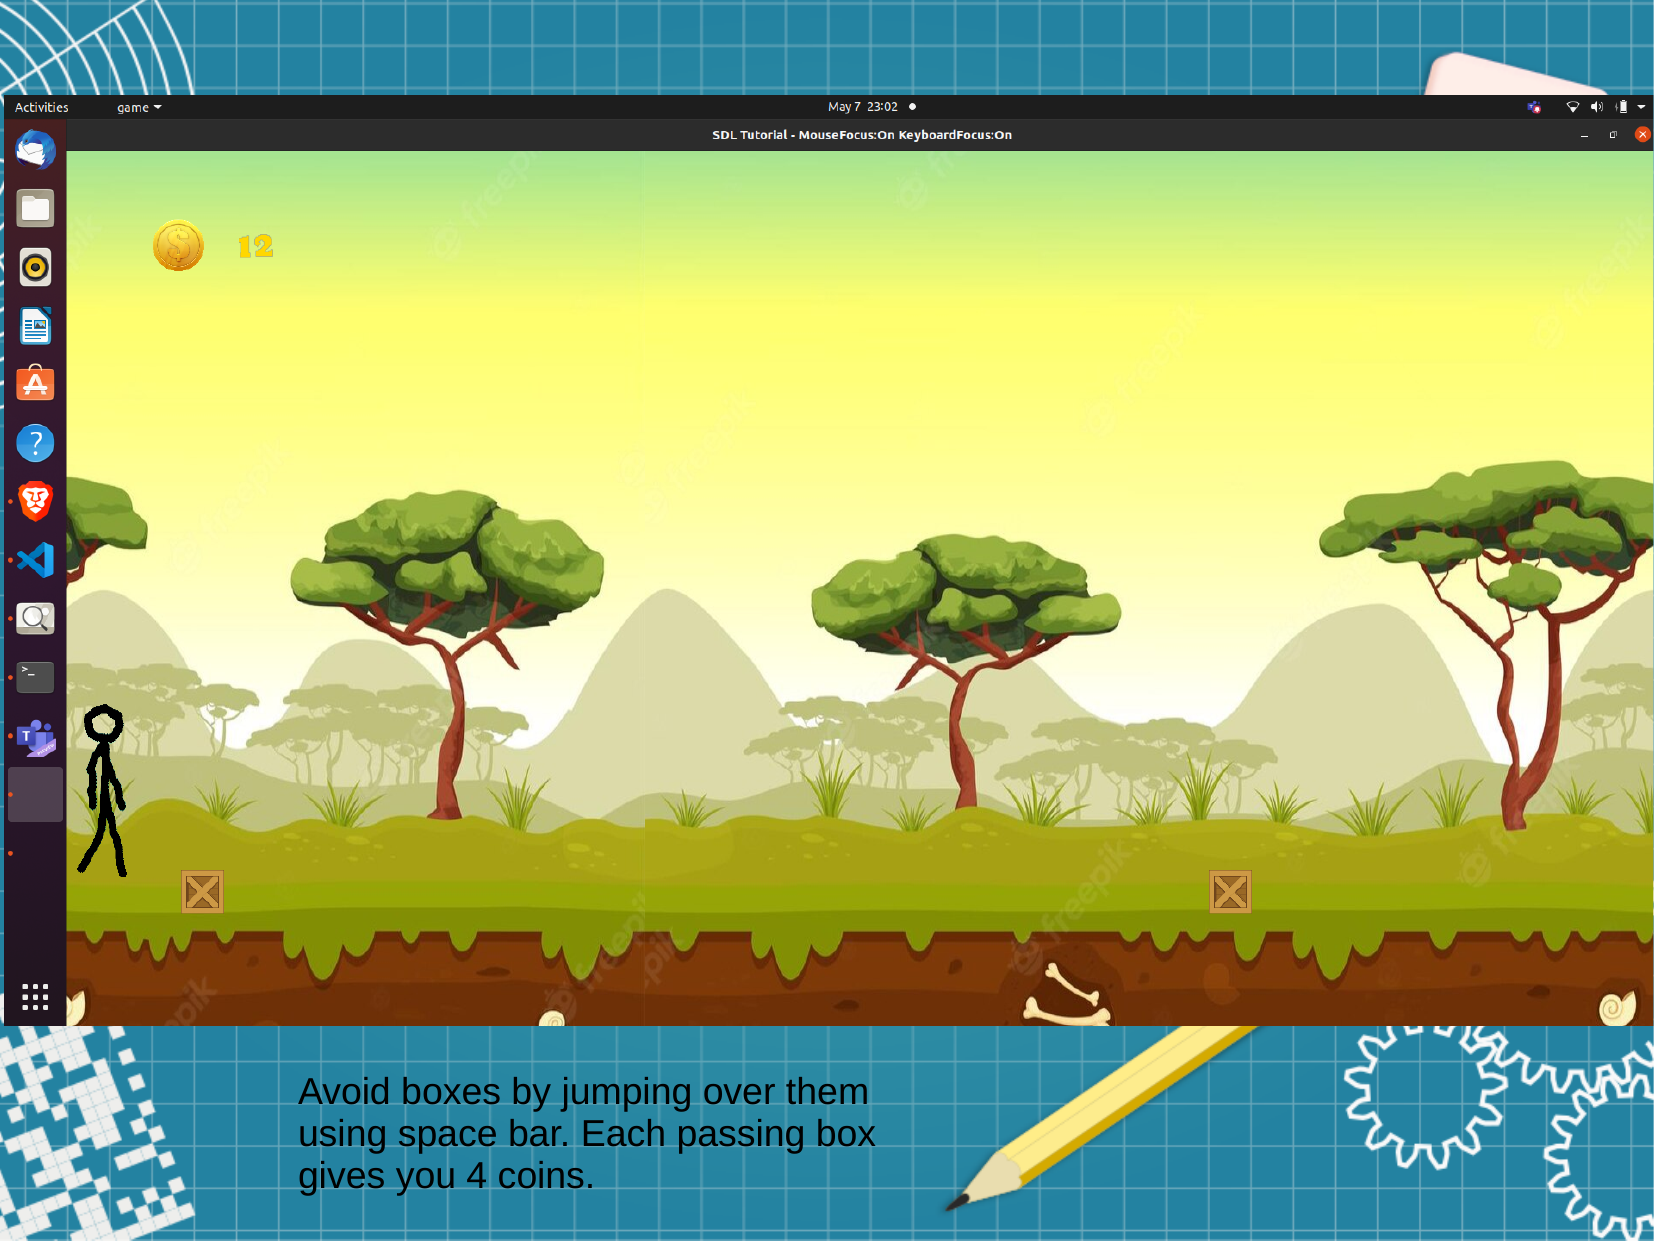

Avoid boxes by jumping over them using space bar. Each passing box gives you 4 coins.